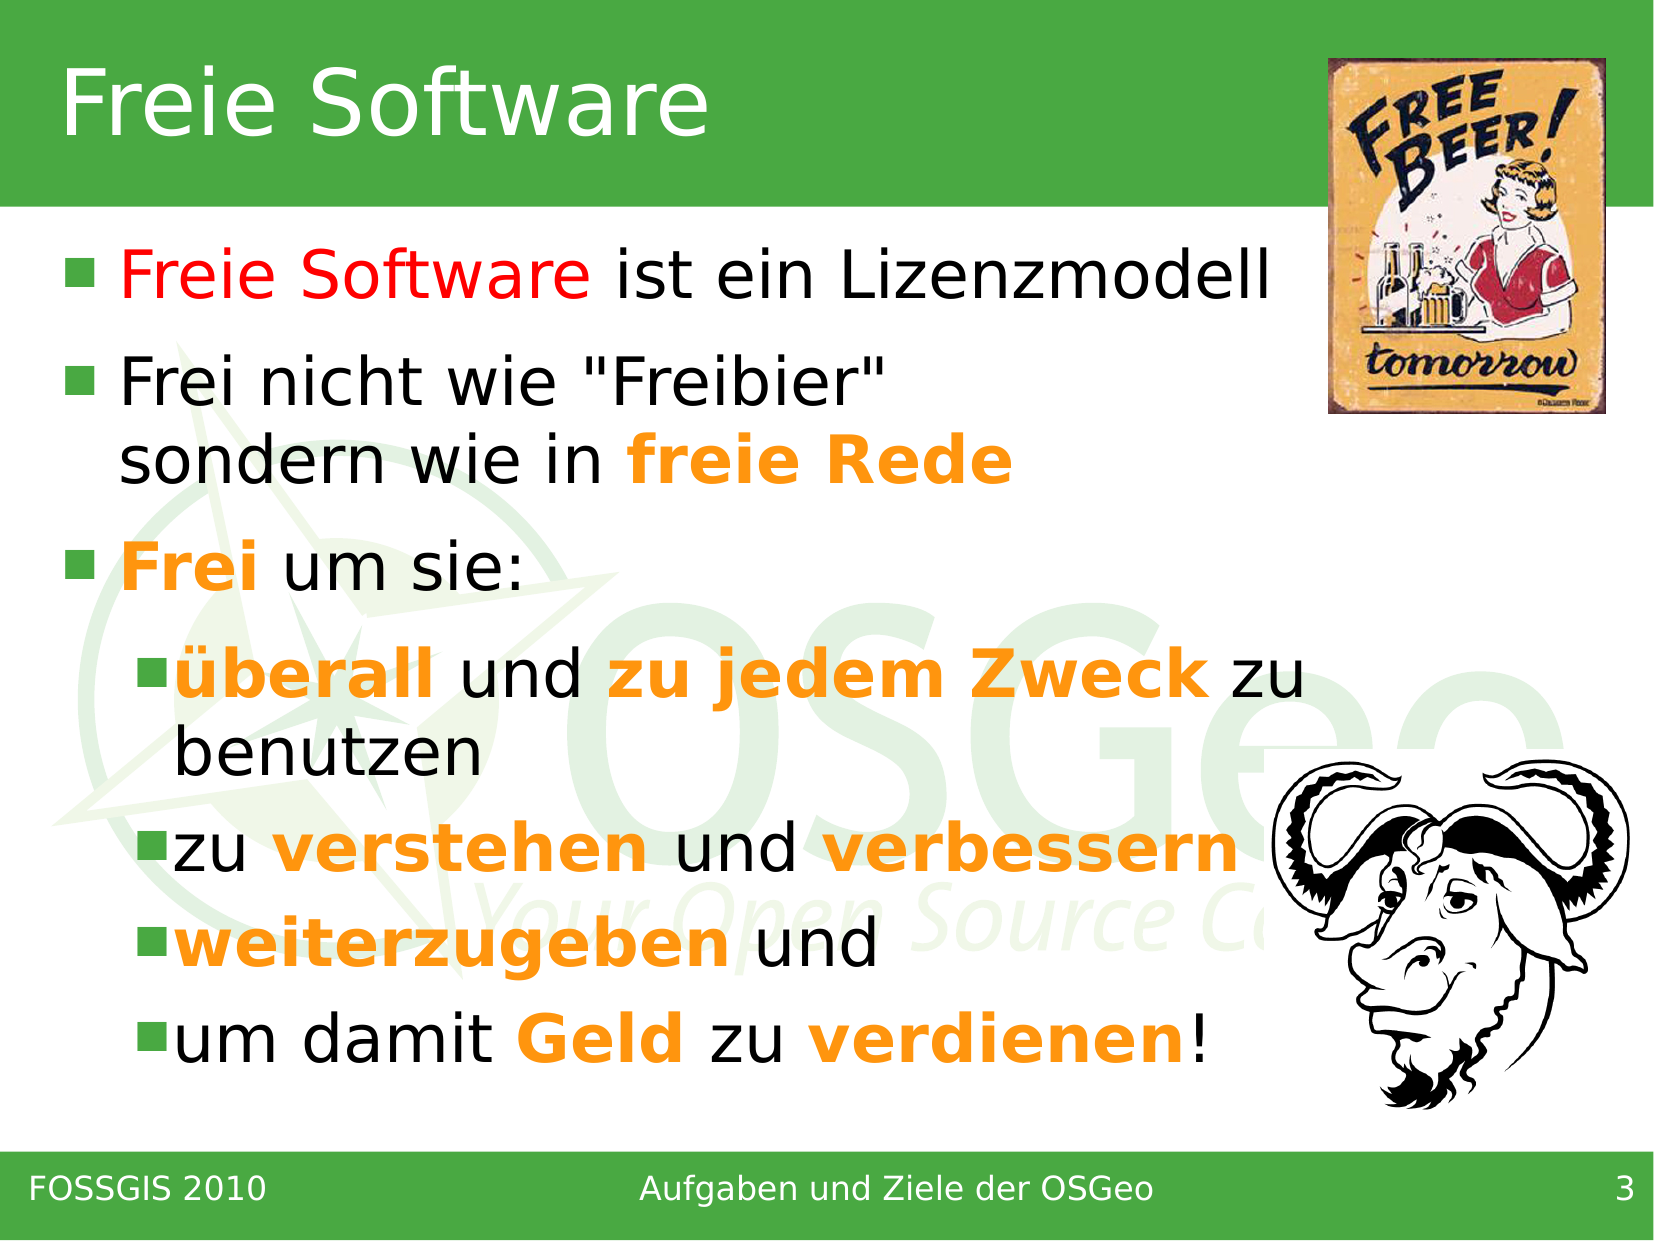

# Freie Software
Freie Software ist ein Lizenzmodell
Frei nicht wie "Freibier"
sondern wie in freie Rede
Frei um sie:
überall und zu jedem Zweck zu benutzen
zu verstehen und verbessern
weiterzugeben und
um damit Geld zu verdienen!
FOSSGIS 2010
Aufgaben und Ziele der OSGeo
3